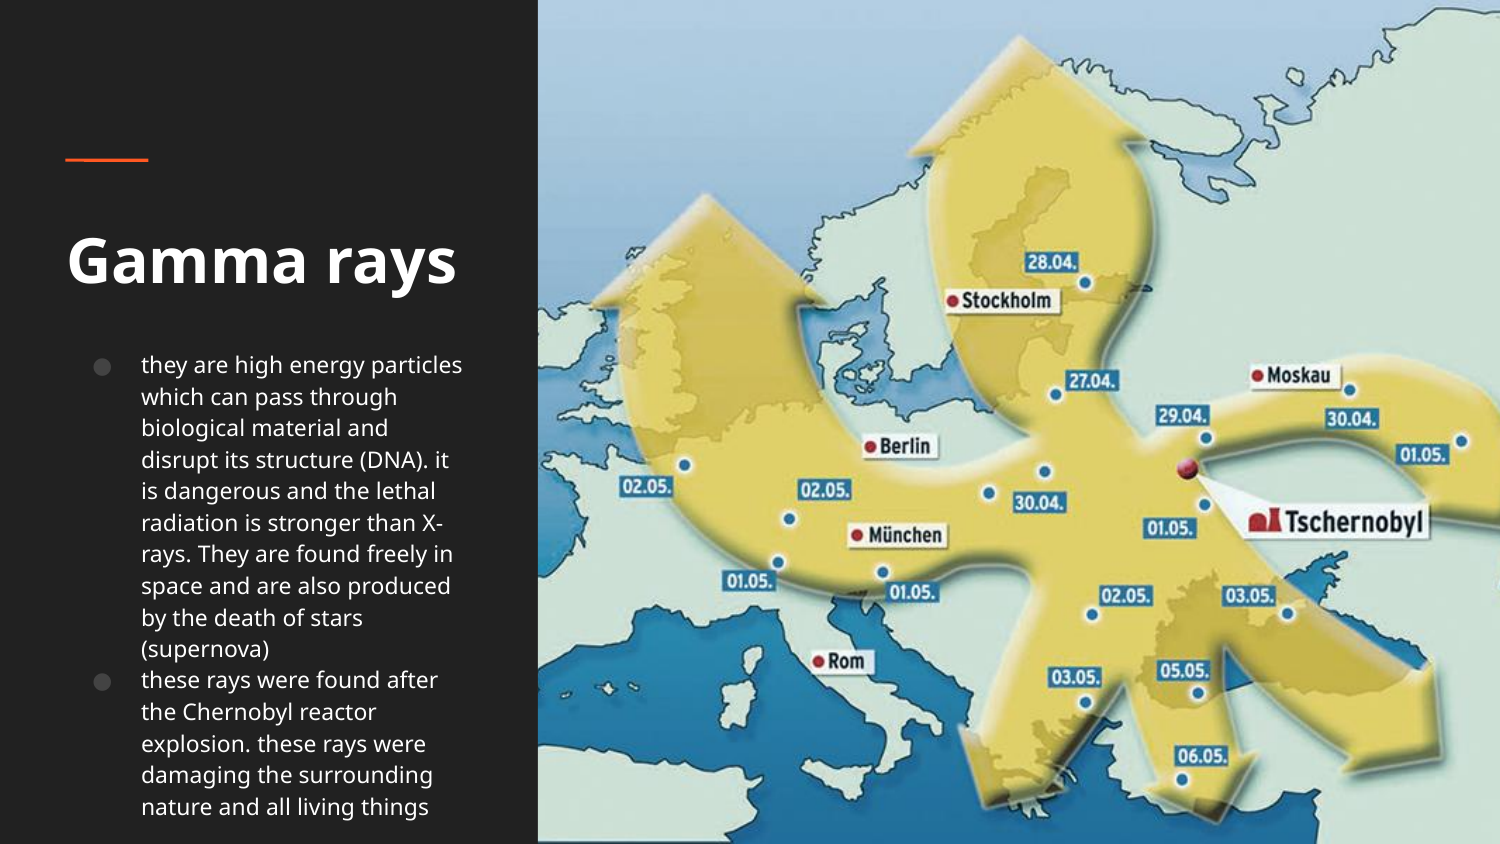

# Gamma rays
they are high energy particles which can pass through biological material and disrupt its structure (DNA). it is dangerous and the lethal radiation is stronger than X-rays. They are found freely in space and are also produced by the death of stars (supernova)
these rays were found after the Chernobyl reactor explosion. these rays were damaging the surrounding nature and all living things